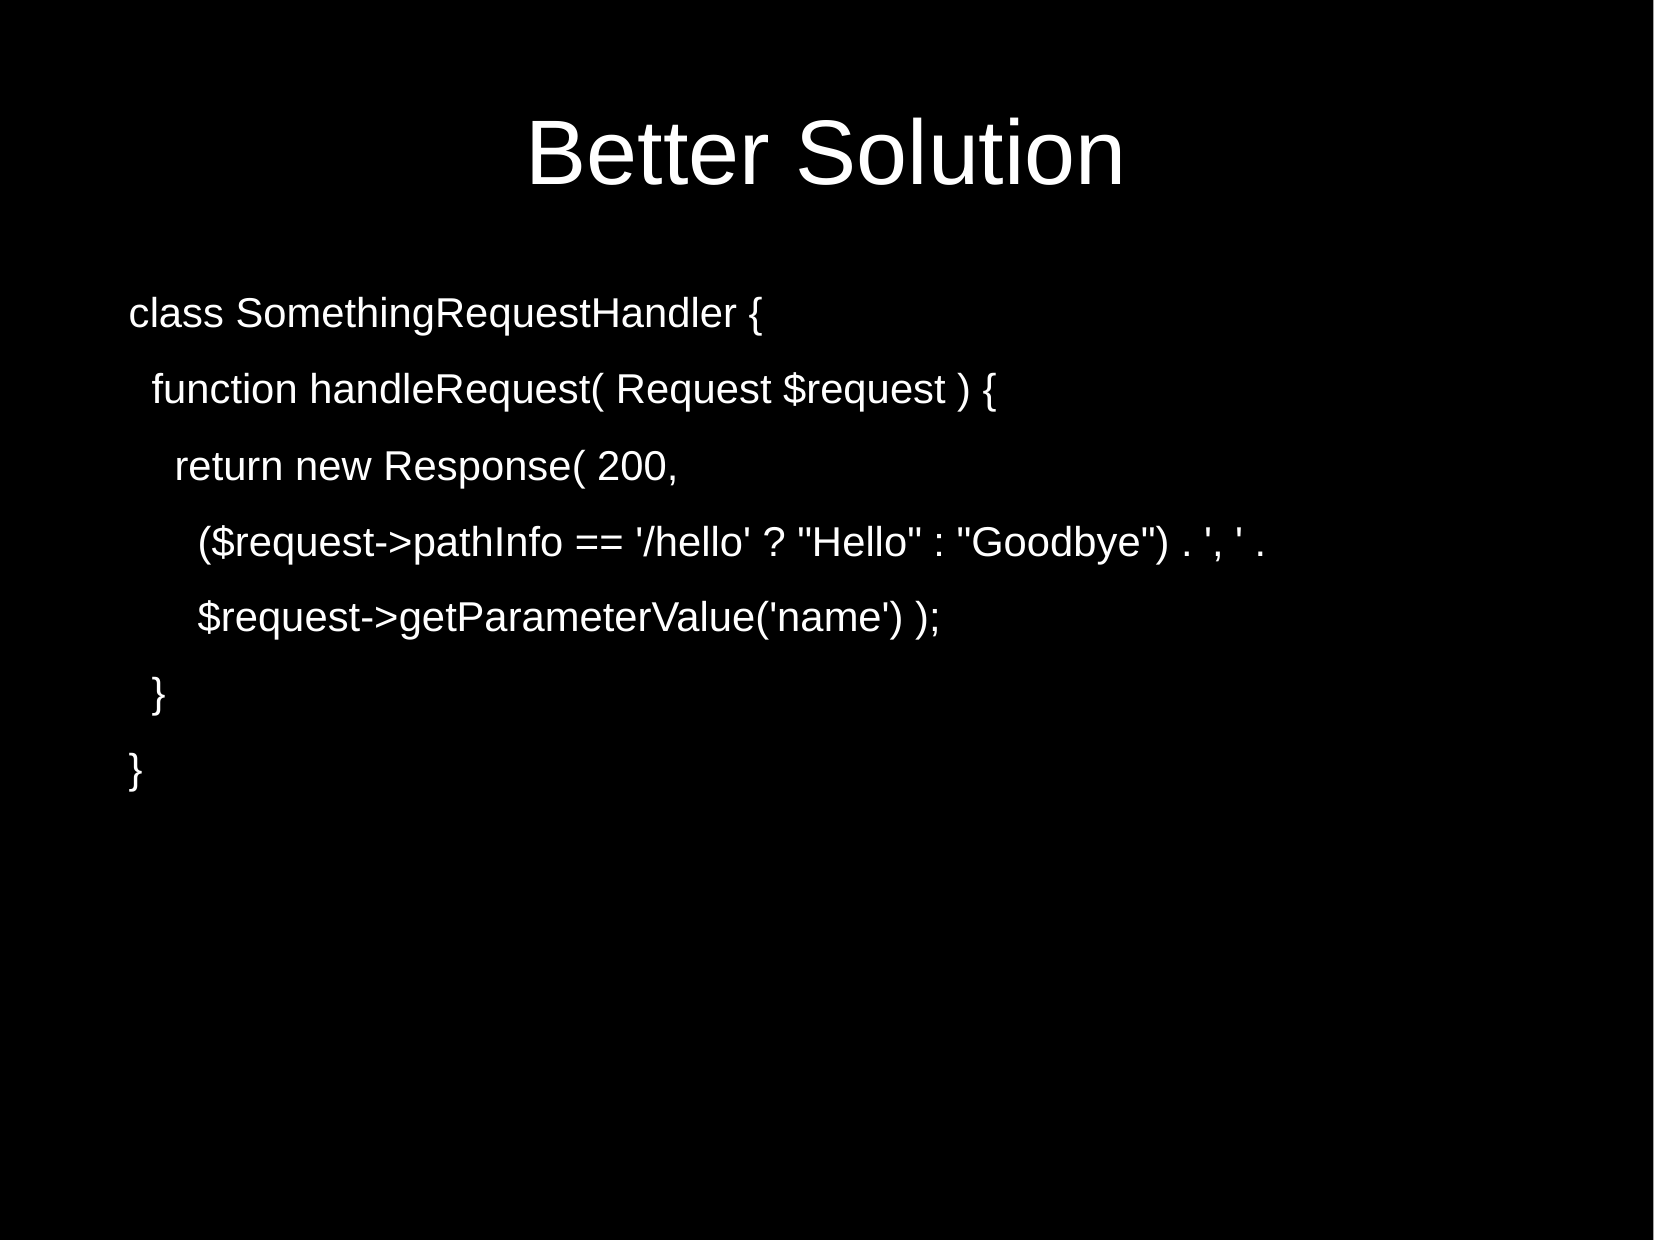

# Better Solution
 class SomethingRequestHandler {
 function handleRequest( Request $request ) {
 return new Response( 200,
 ($request->pathInfo == '/hello' ? "Hello" : "Goodbye") . ', ' .
 $request->getParameterValue('name') );
 }
 }